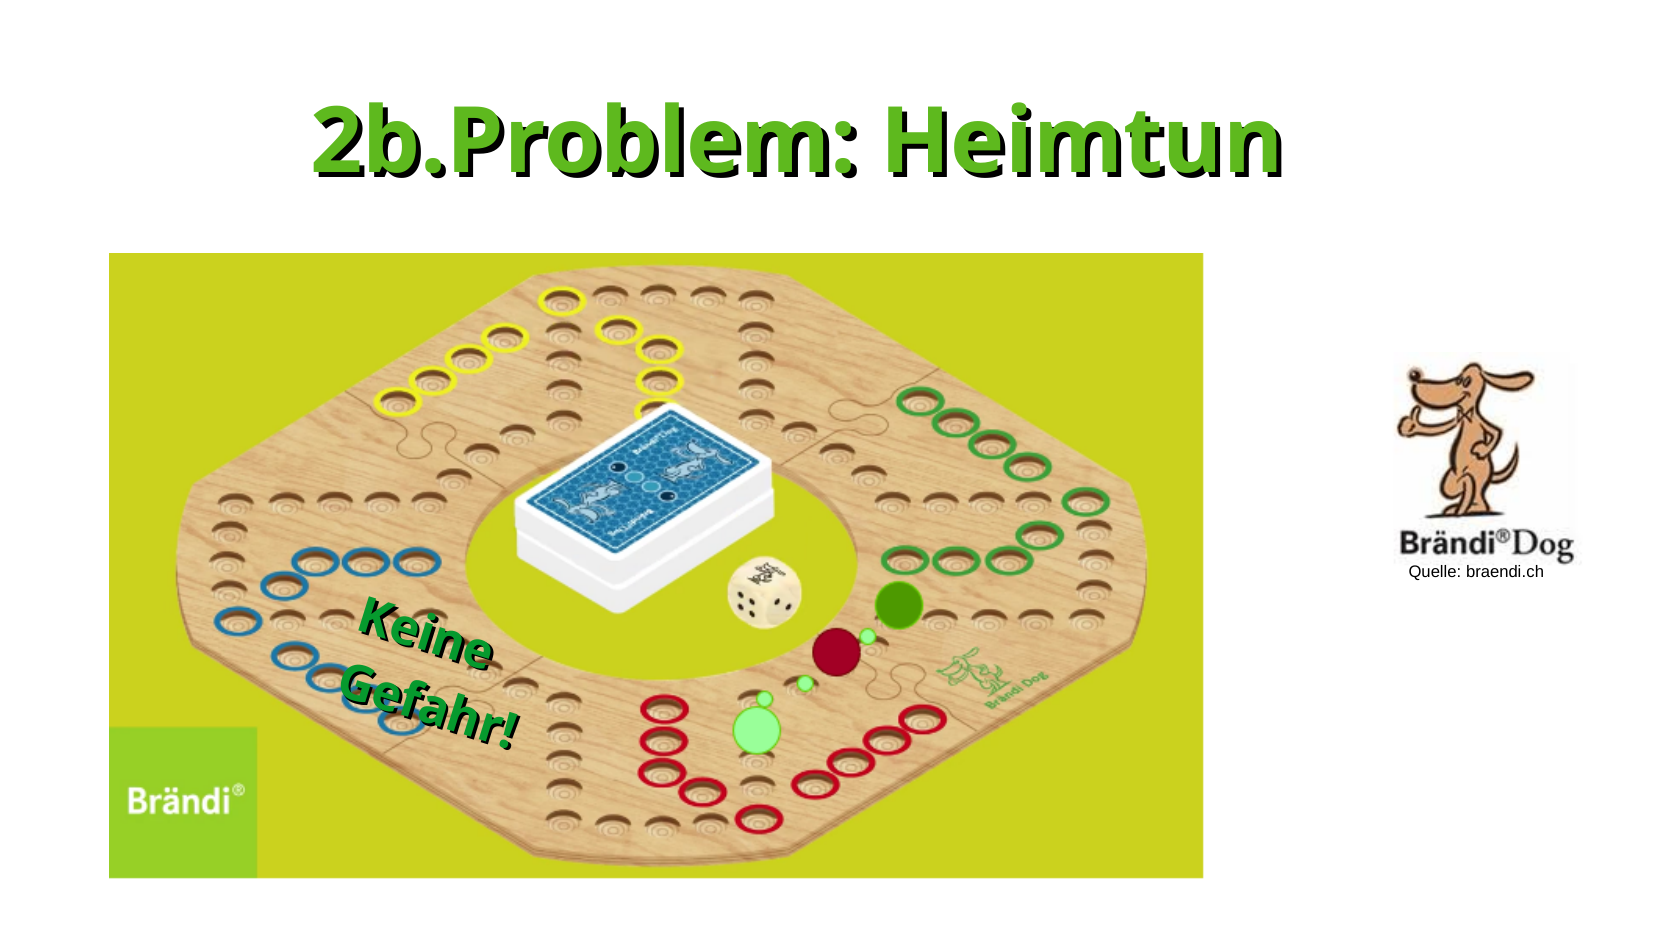

# 2b.Problem: Heimtun
Quelle: braendi.ch
Keine Gefahr!